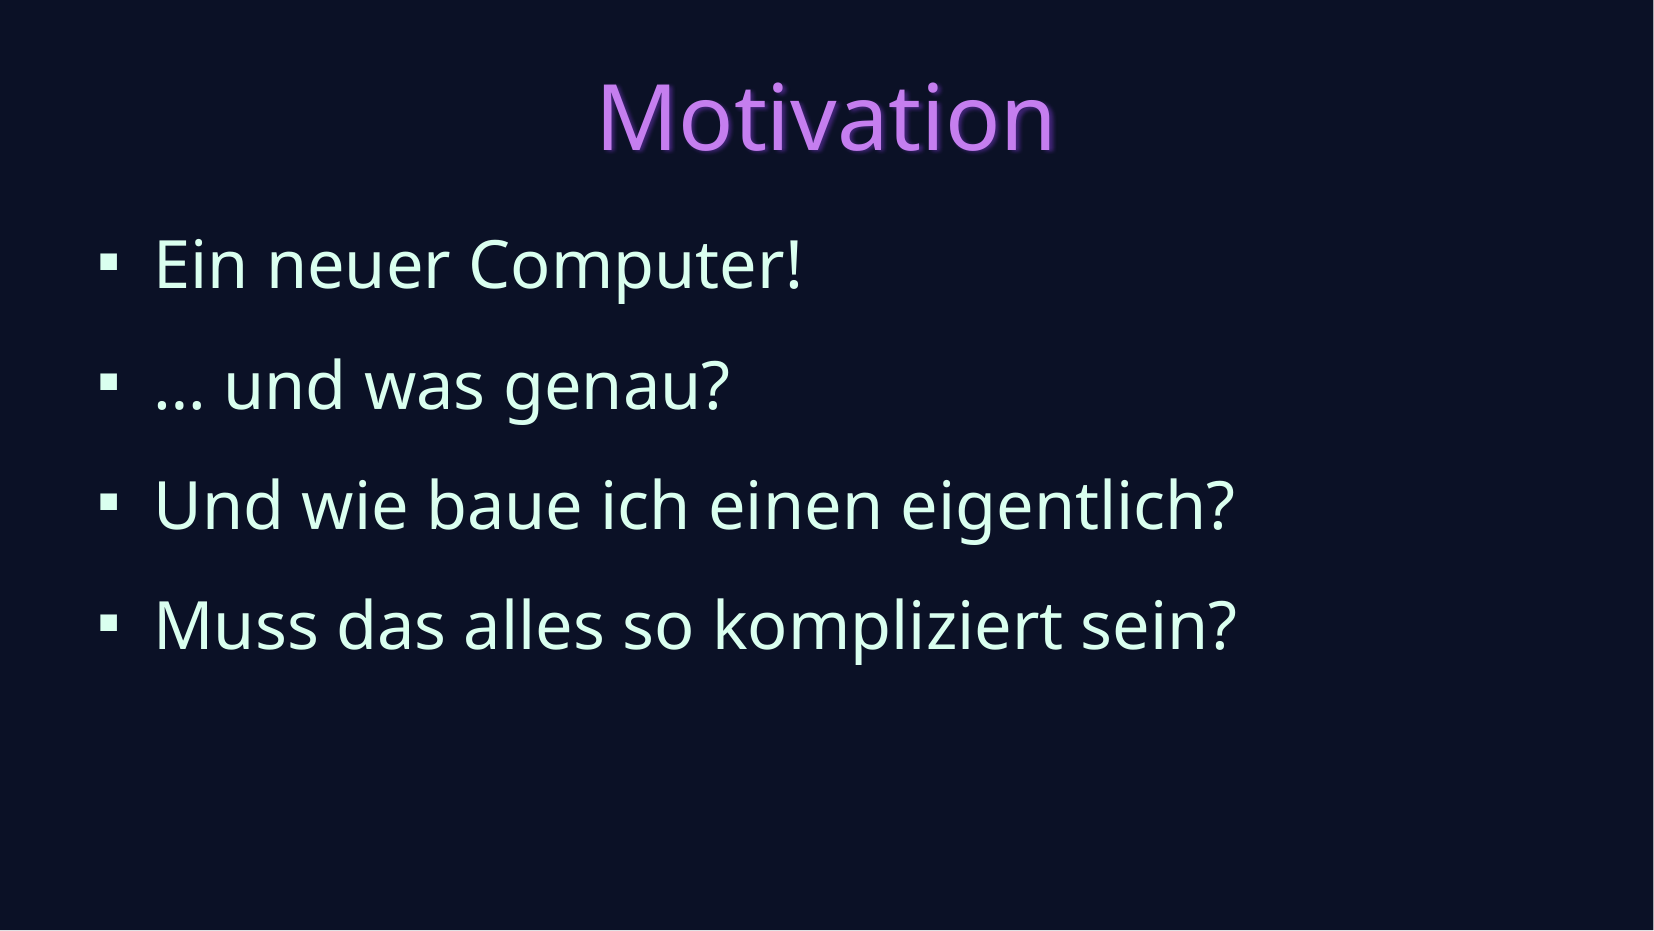

# Motivation
Ein neuer Computer!
… und was genau?
Und wie baue ich einen eigentlich?
Muss das alles so kompliziert sein?